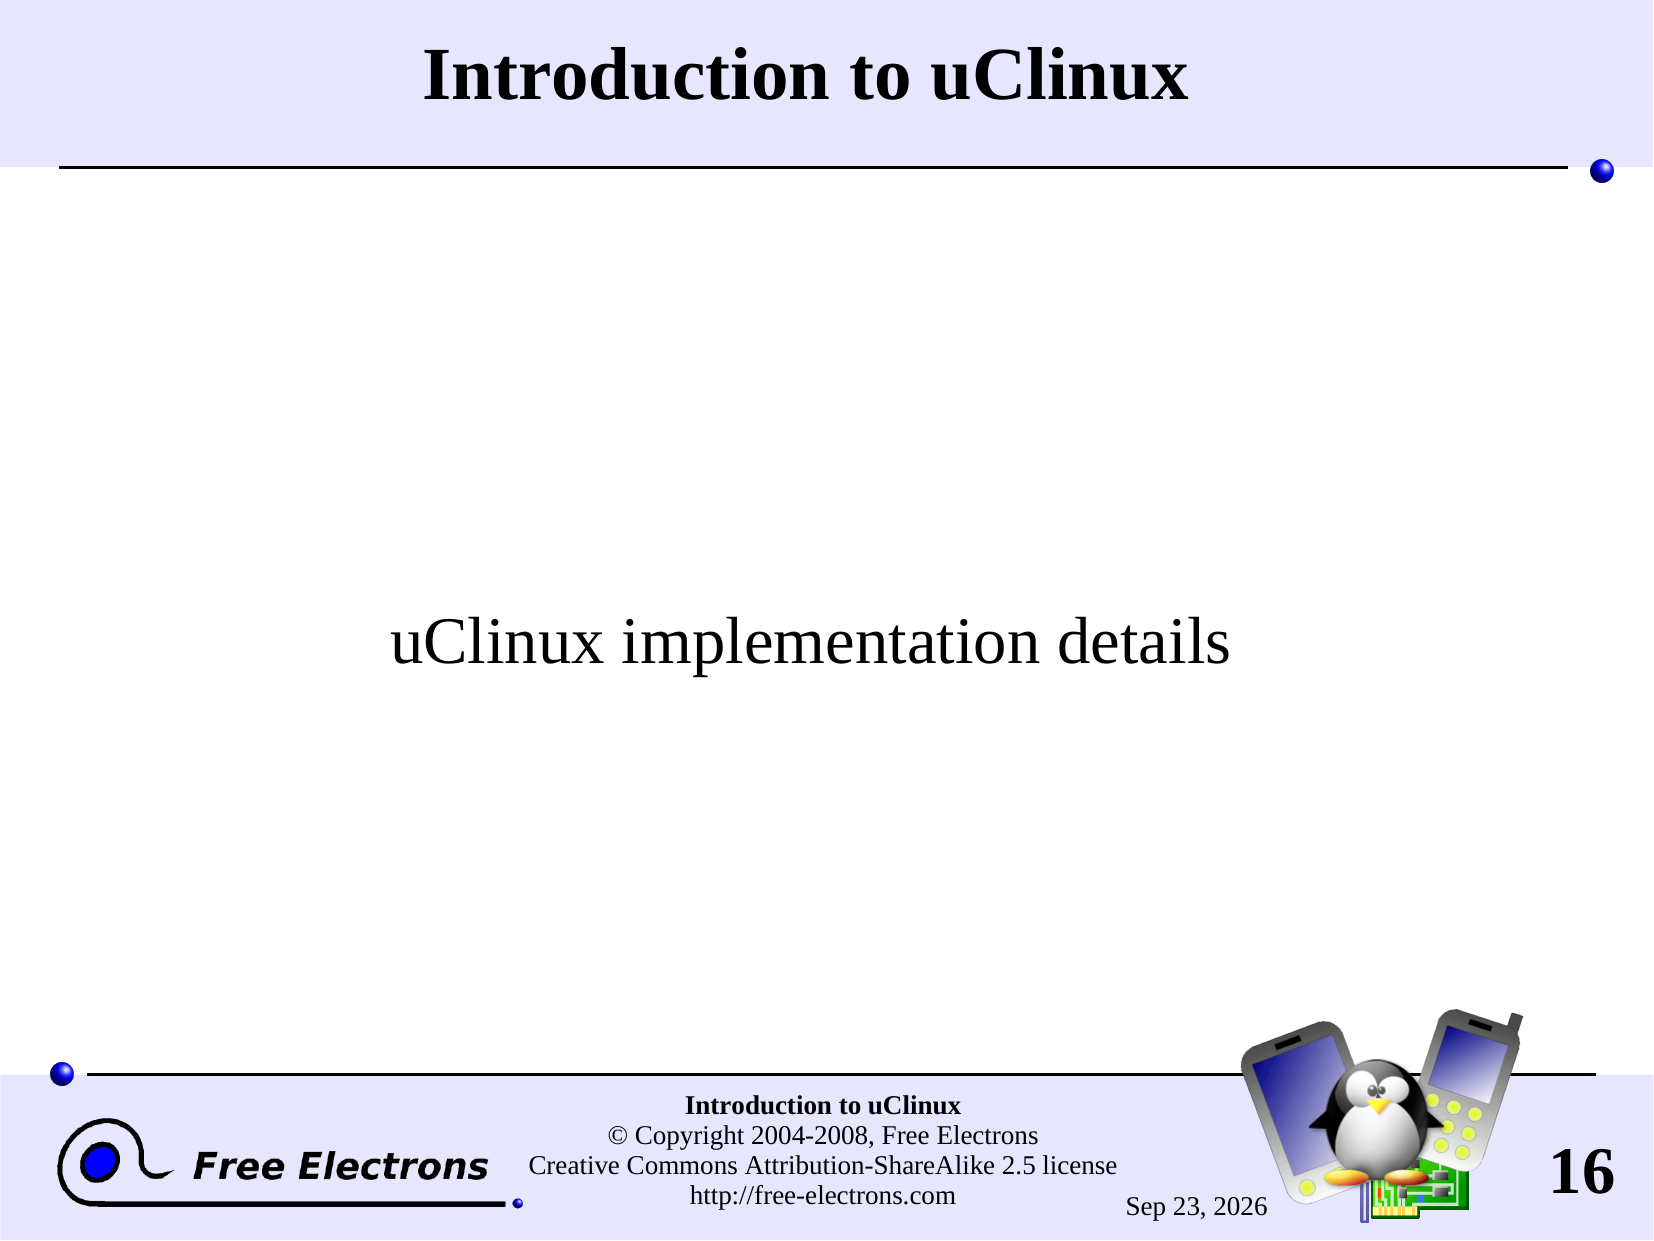

# Introduction to uClinux
uClinux implementation details